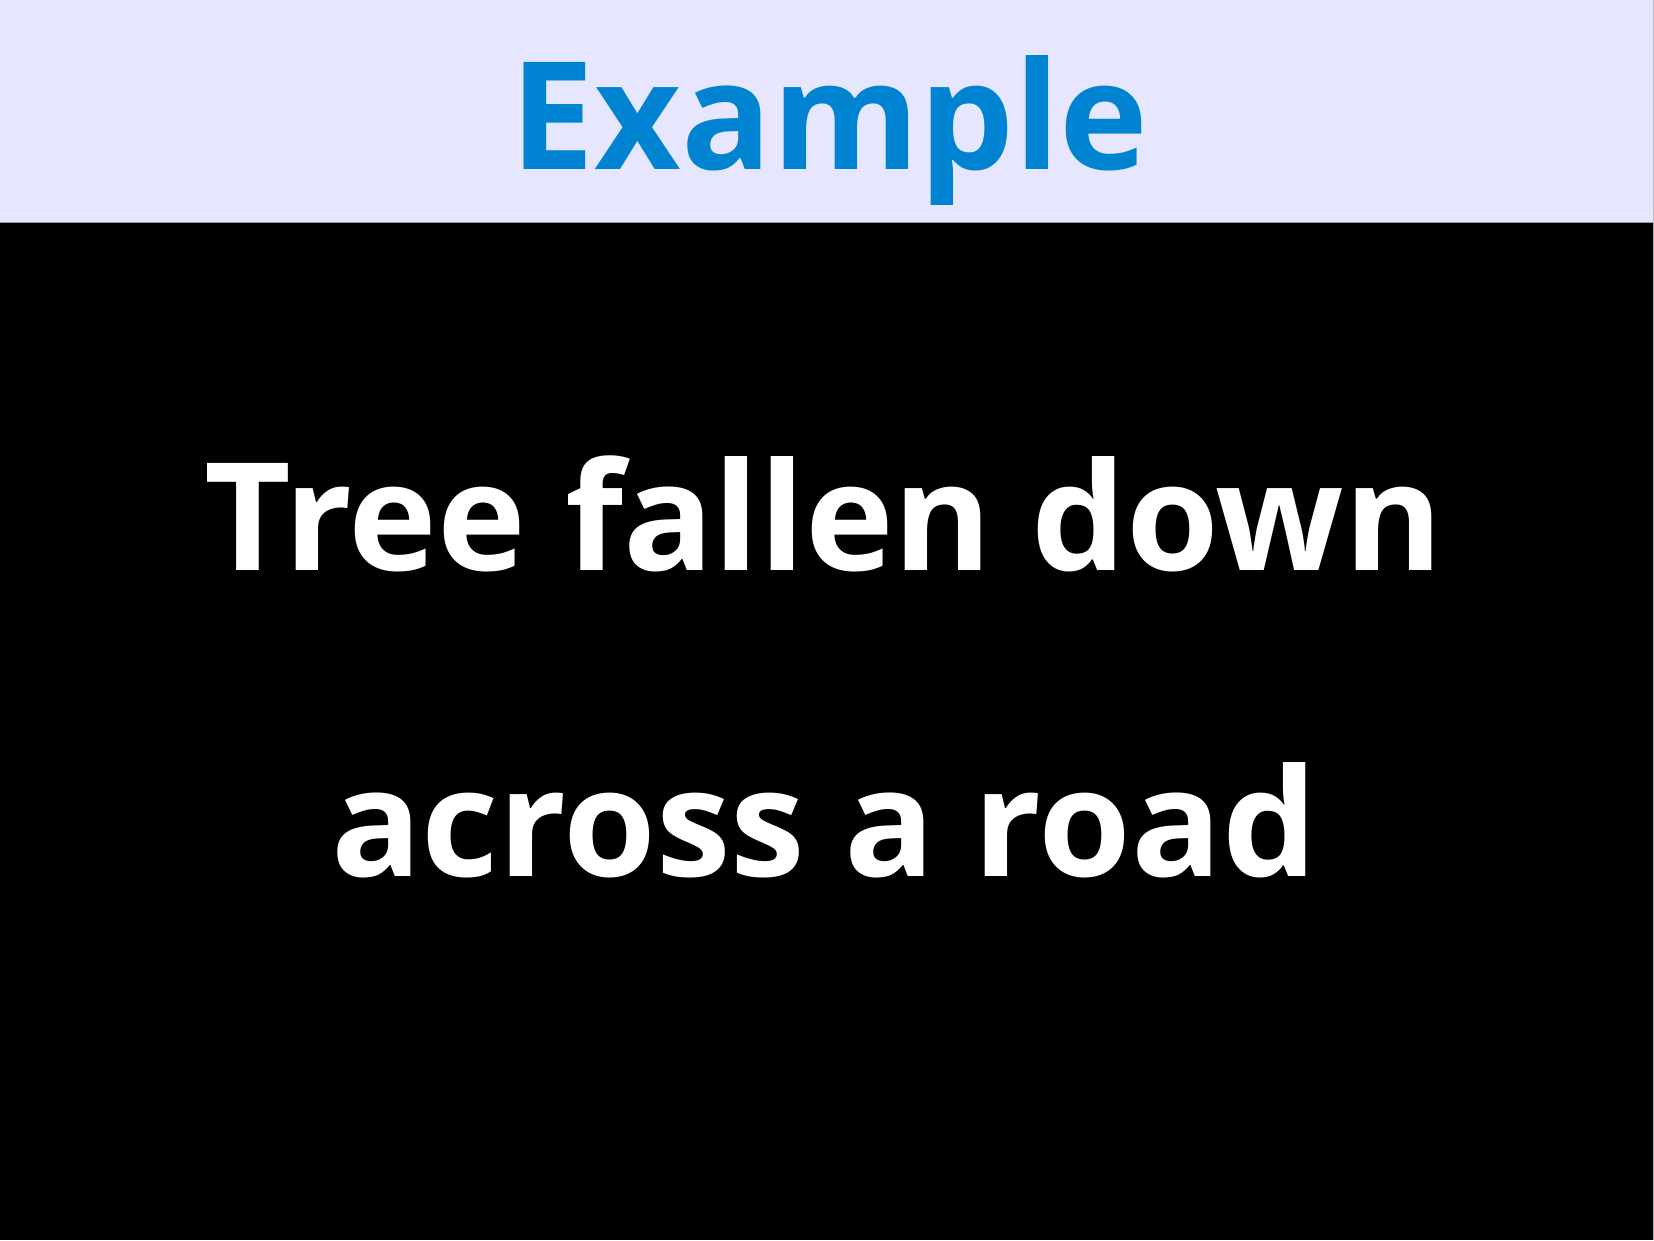

# Example
Tree fallen down
across a road